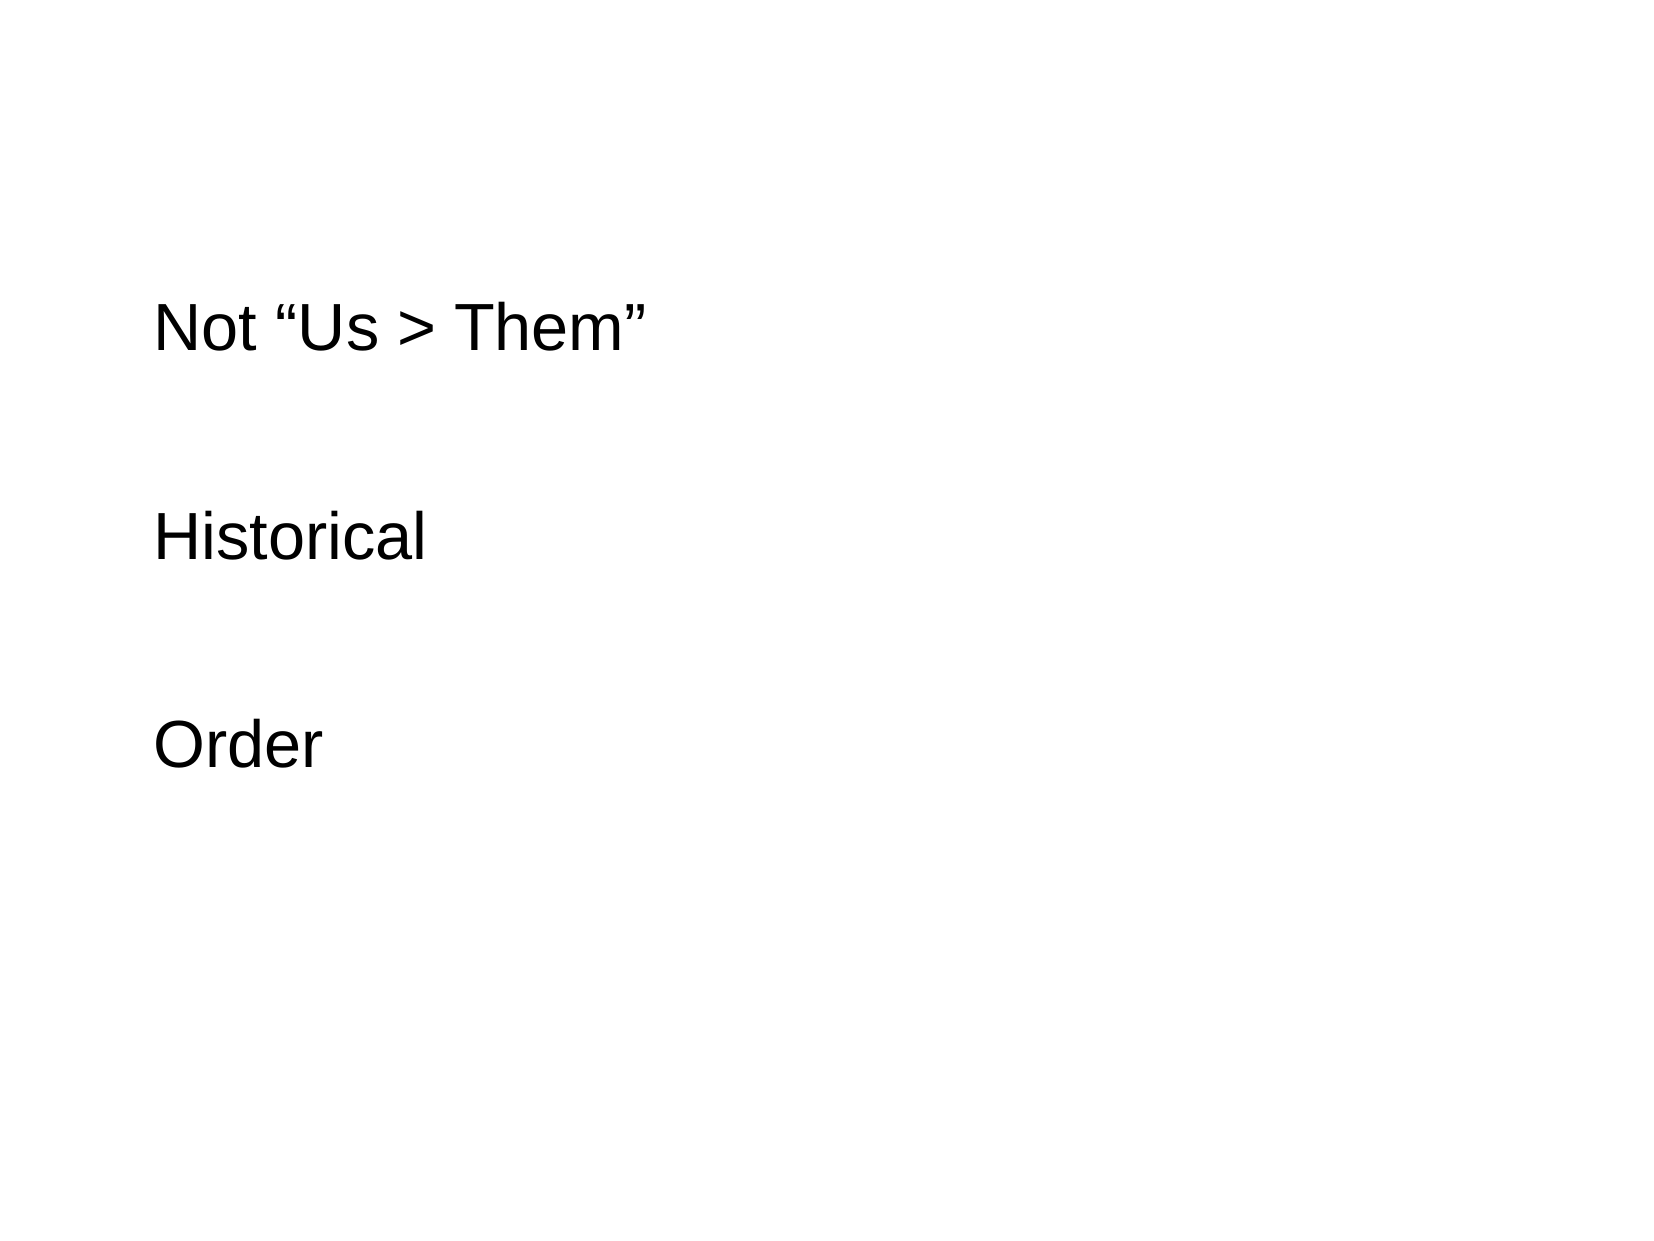

# Not “Us > Them”
Historical
Order